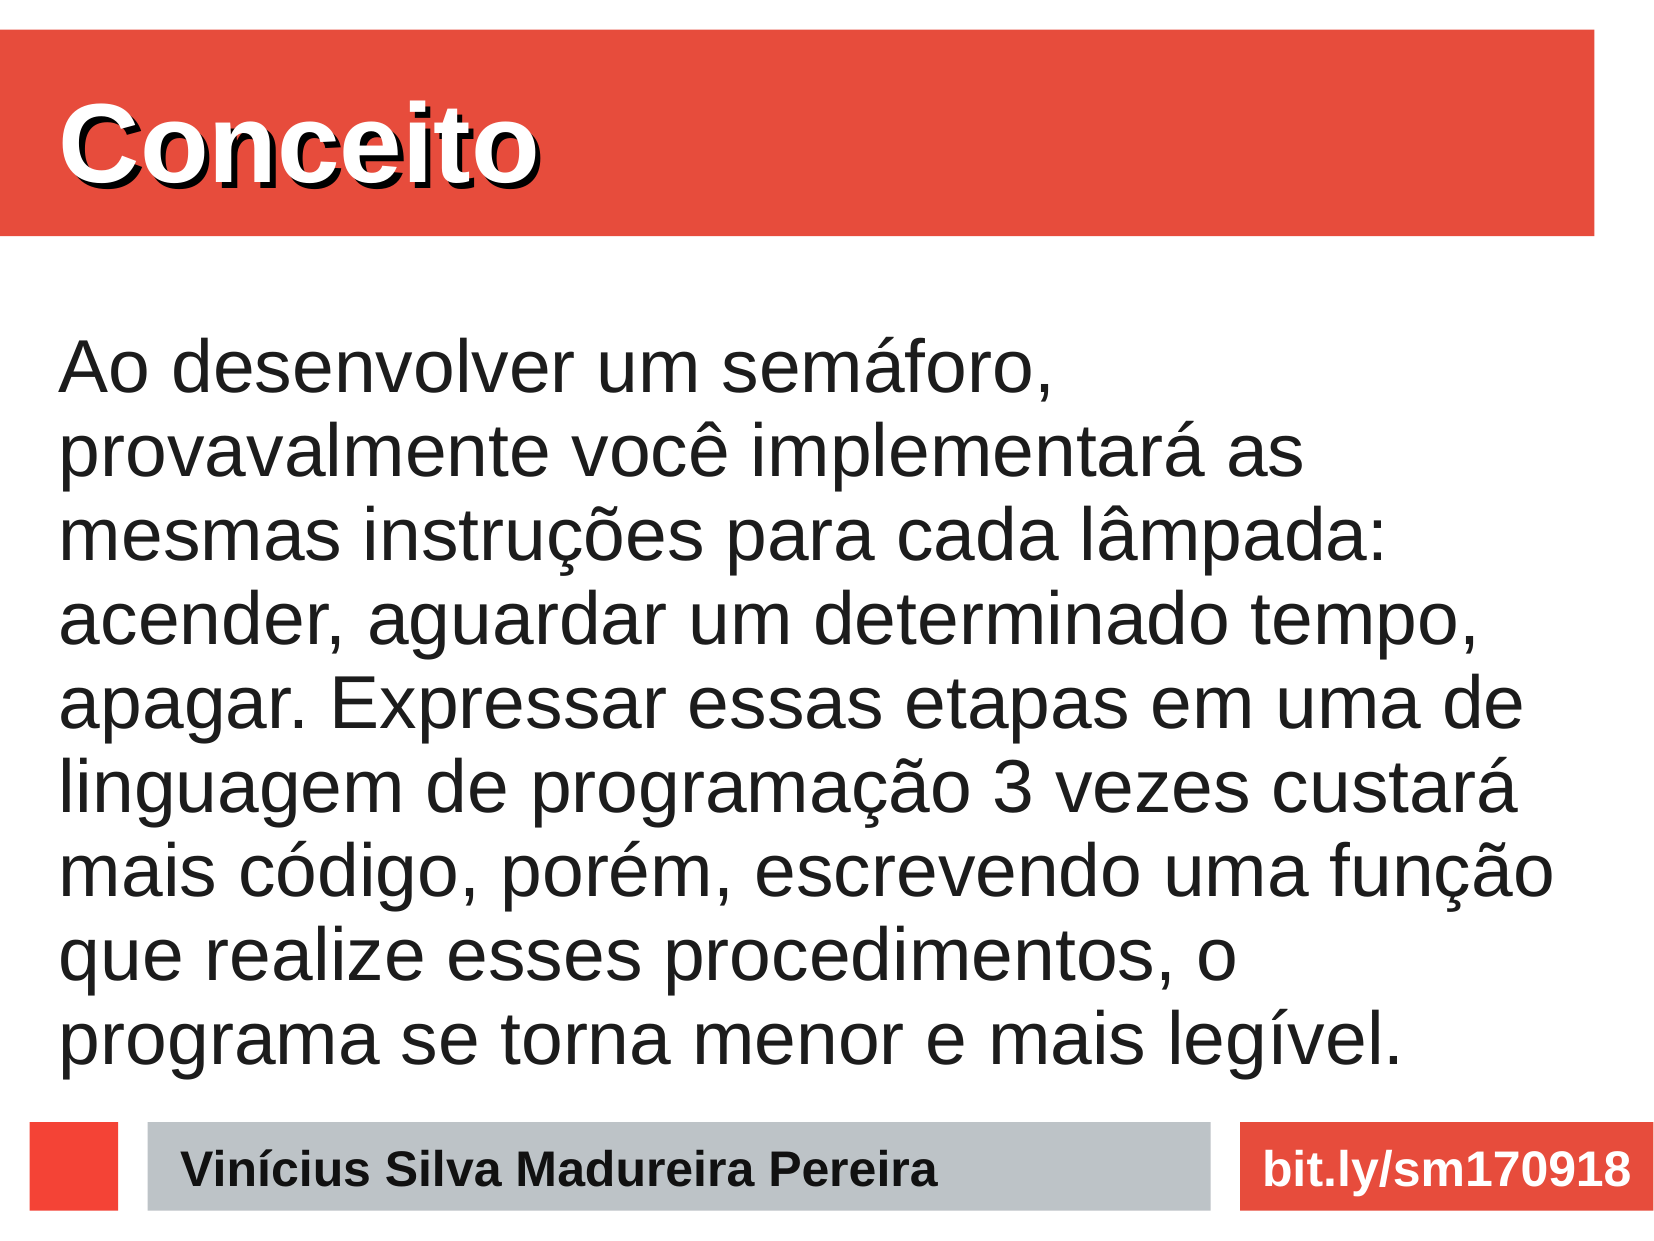

# Conceito
Ao desenvolver um semáforo, provavalmente você implementará as mesmas instruções para cada lâmpada: acender, aguardar um determinado tempo, apagar. Expressar essas etapas em uma de linguagem de programação 3 vezes custará mais código, porém, escrevendo uma função que realize esses procedimentos, o programa se torna menor e mais legível.
Vinícius Silva Madureira Pereira
bit.ly/sm170918